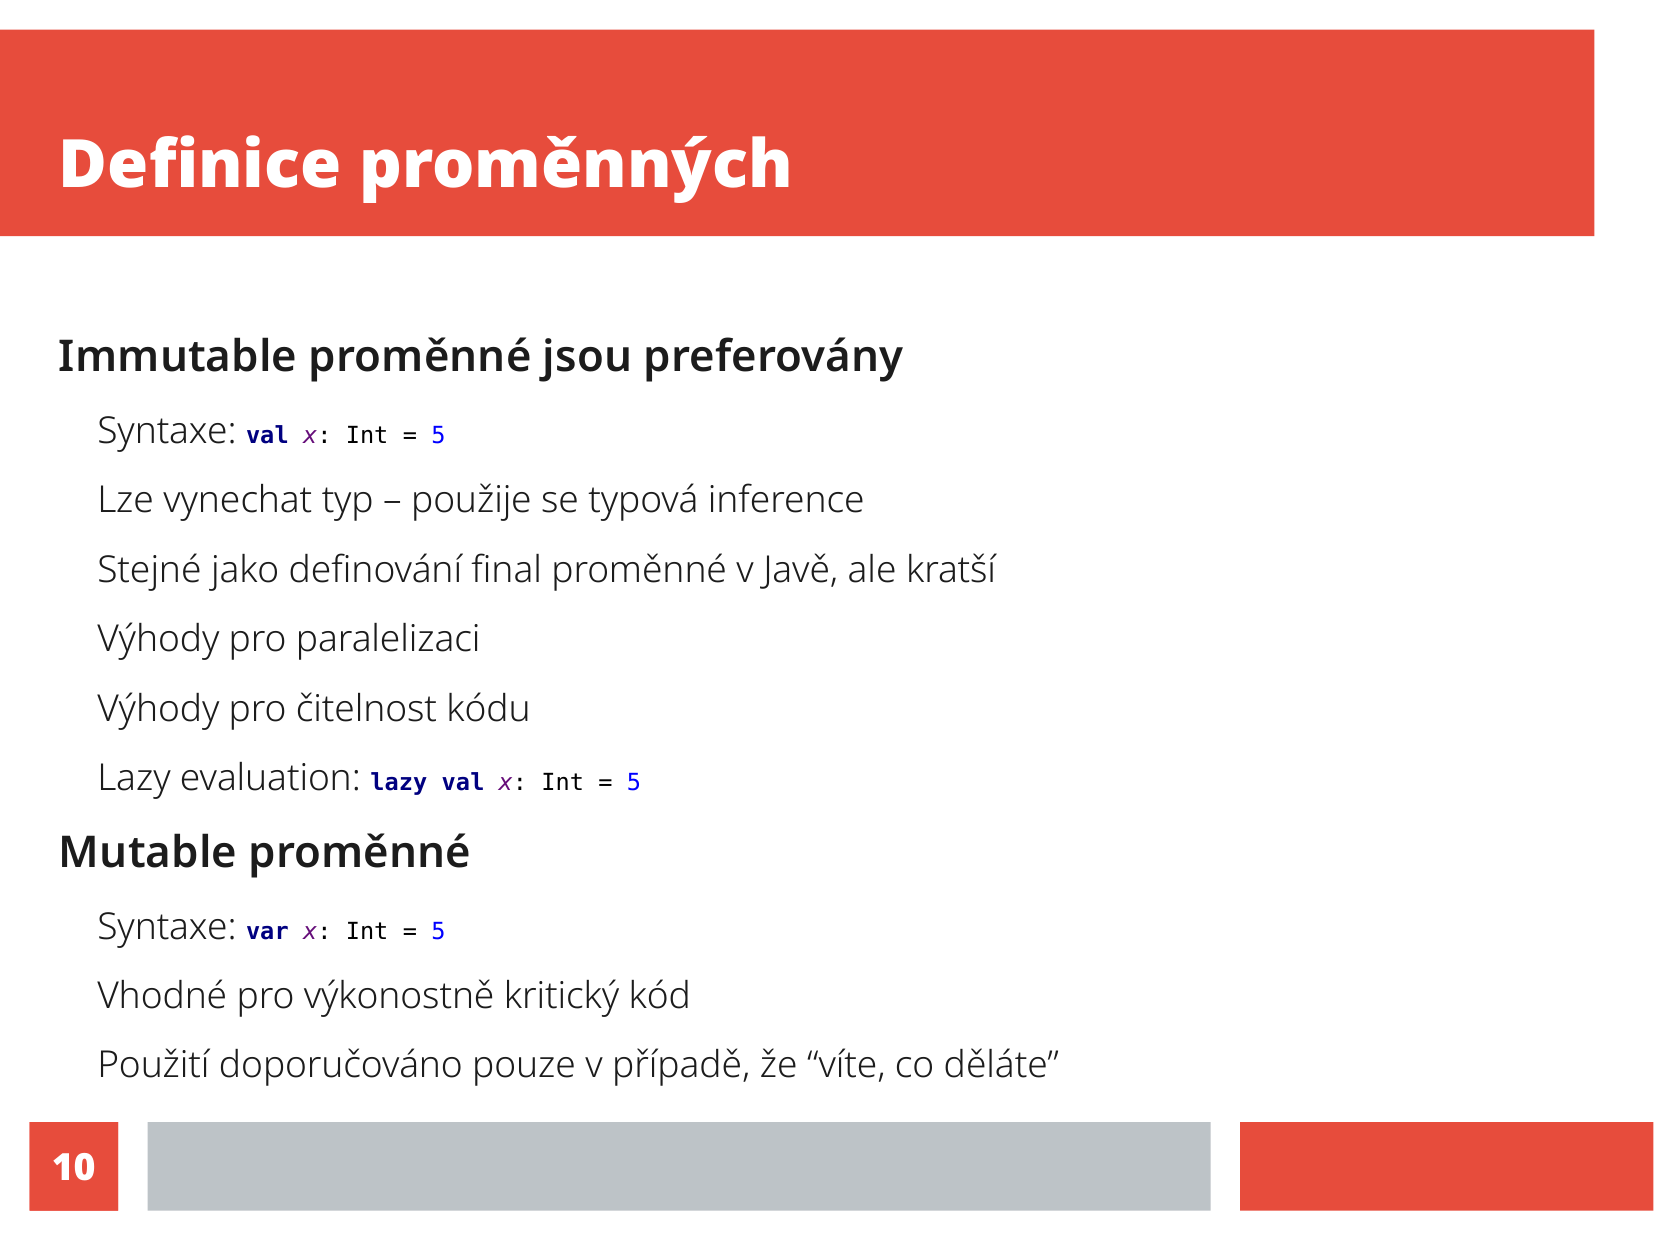

# Definice proměnných
Immutable proměnné jsou preferovány
Syntaxe: val x: Int = 5
Lze vynechat typ – použije se typová inference
Stejné jako definování final proměnné v Javě, ale kratší
Výhody pro paralelizaci
Výhody pro čitelnost kódu
Lazy evaluation: lazy val x: Int = 5
Mutable proměnné
Syntaxe: var x: Int = 5
Vhodné pro výkonostně kritický kód
Použití doporučováno pouze v případě, že “víte, co děláte”
10